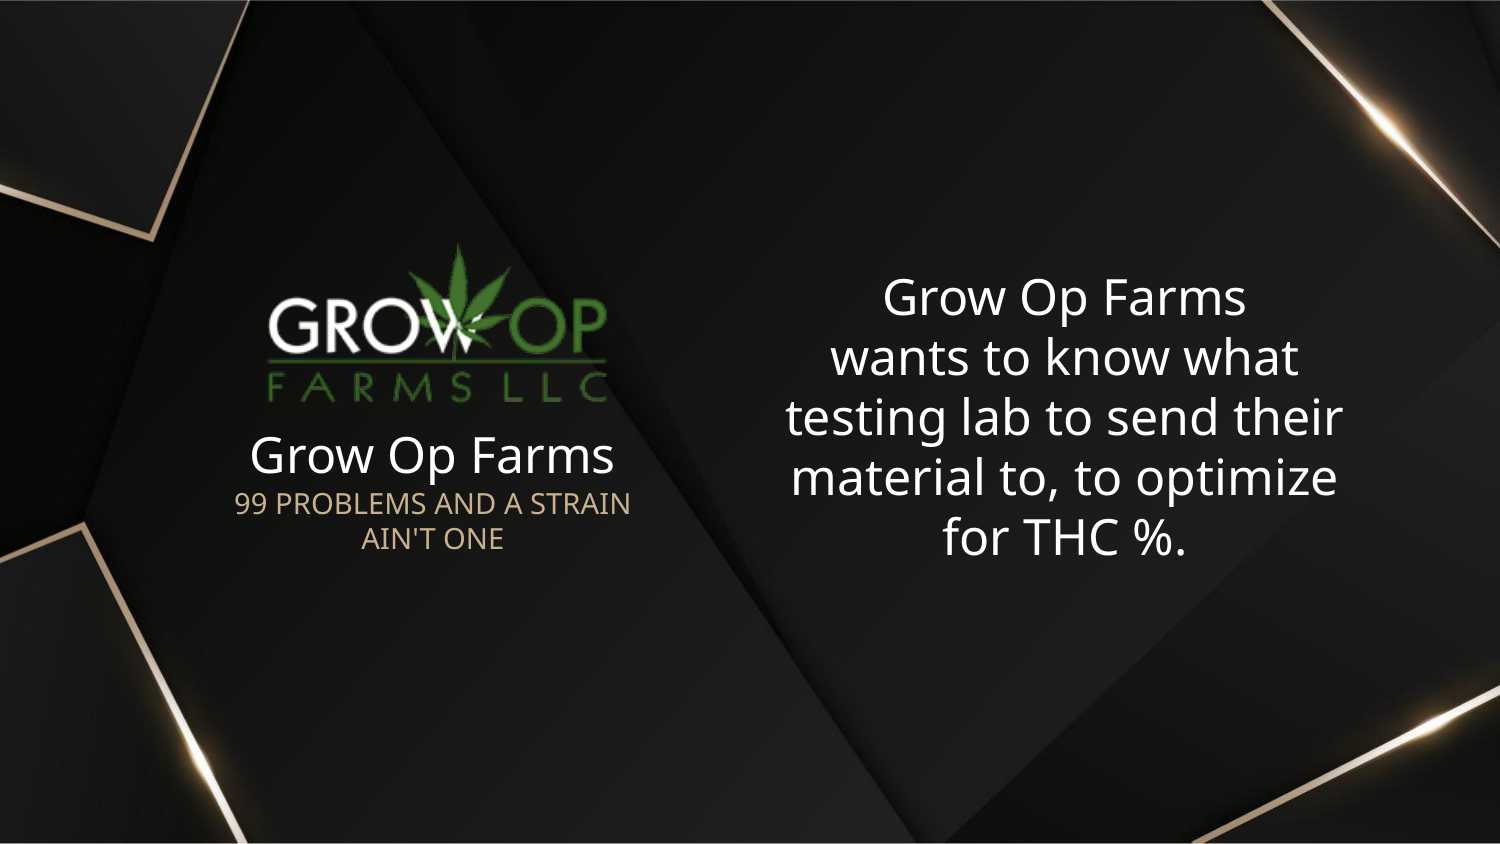

# Grow Op Farms wants to know what testing lab to send their material to, to optimize for THC %.
Grow Op Farms
99 PROBLEMS AND A STRAIN AIN'T ONE